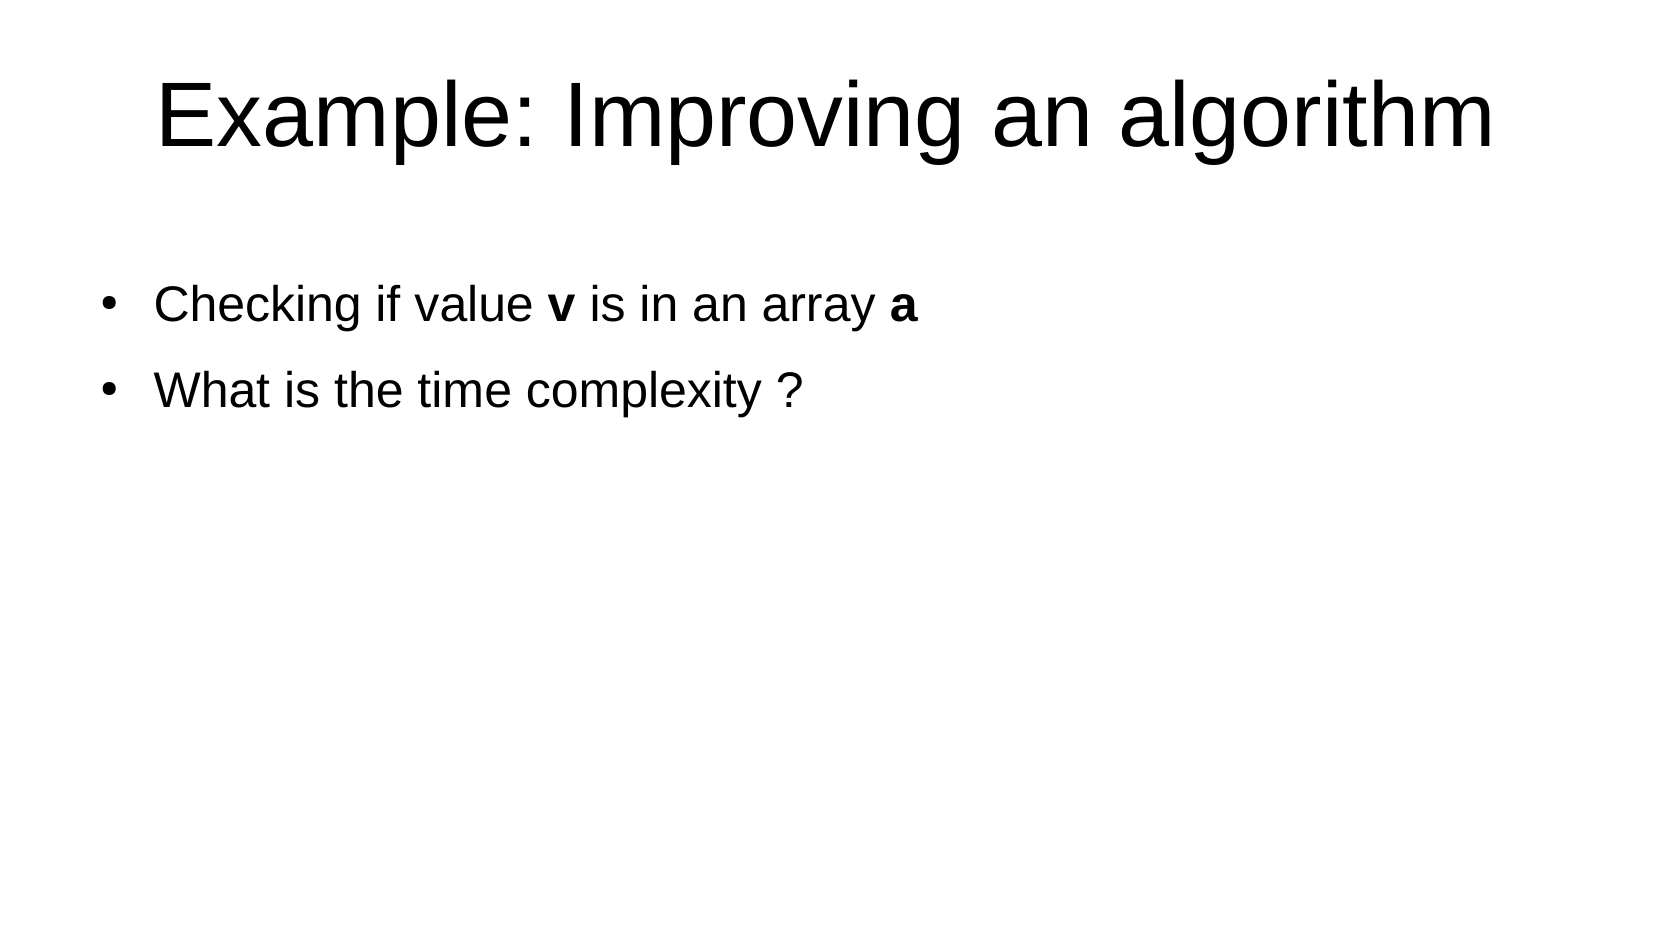

# Example: Improving an algorithm
Checking if value v is in an array a
What is the time complexity ?